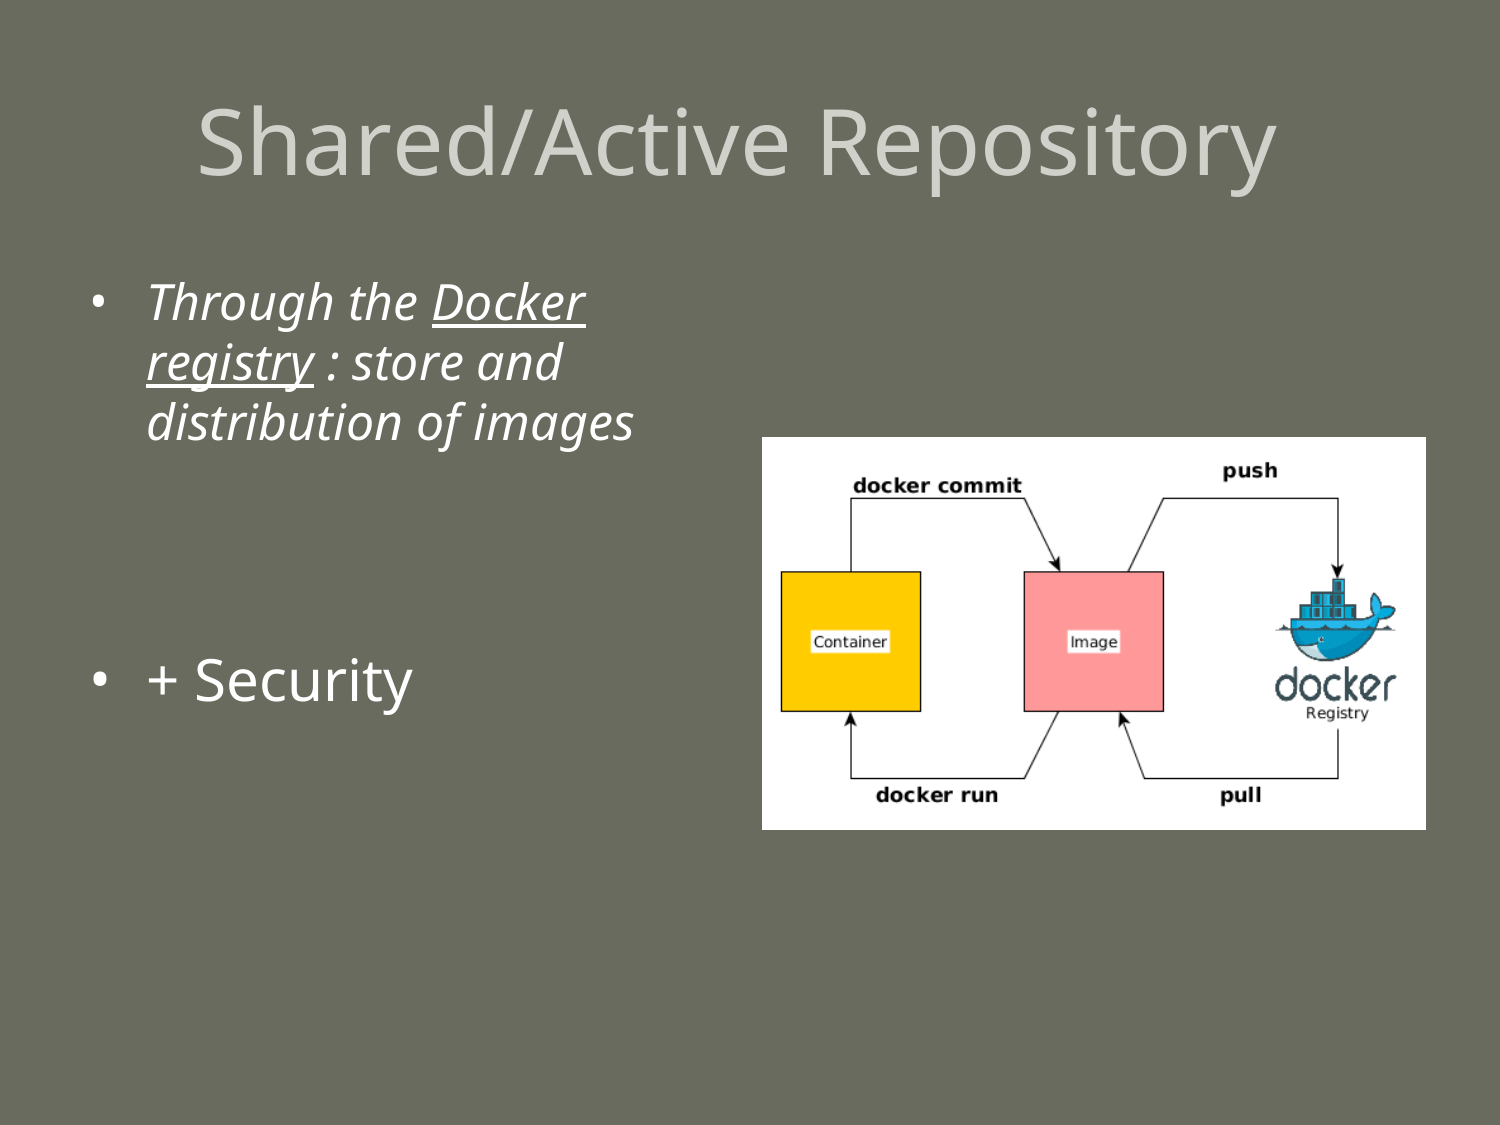

# Shared/Active Repository
Through the Docker registry : store and distribution of images
+ Security